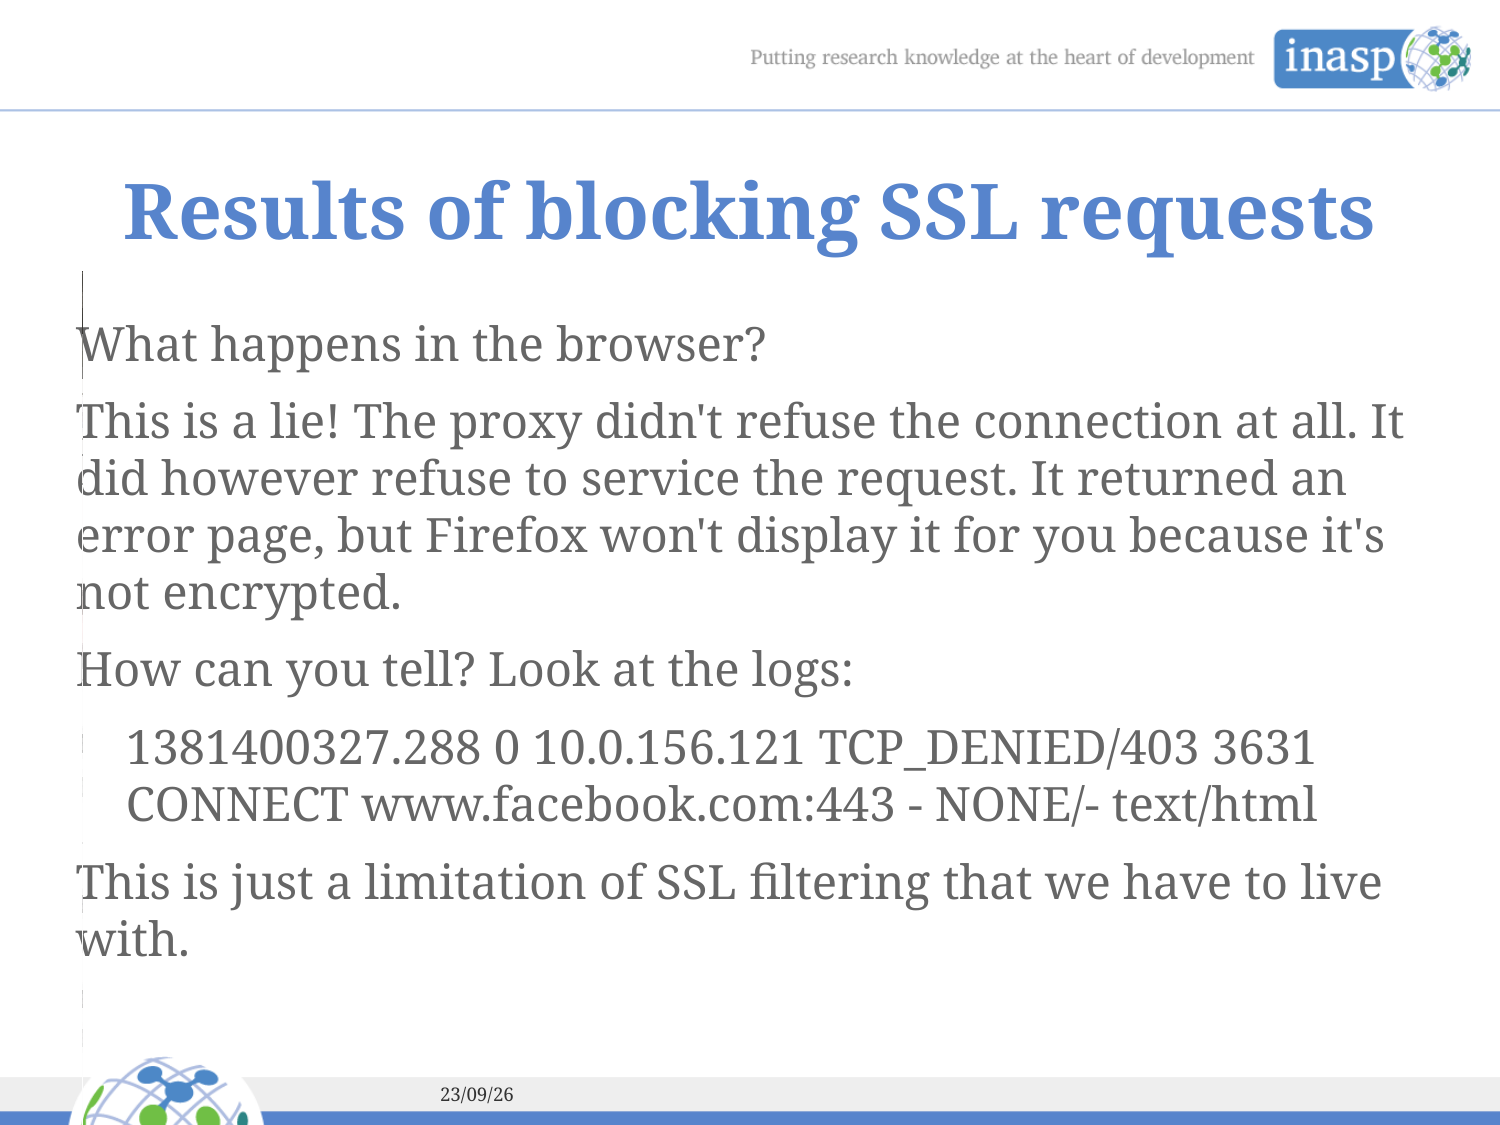

# Results of blocking SSL requests
What happens in the browser?
This is a lie! The proxy didn't refuse the connection at all. It did however refuse to service the request. It returned an error page, but Firefox won't display it for you because it's not encrypted.
How can you tell? Look at the logs:
1381400327.288 0 10.0.156.121 TCP_DENIED/403 3631 CONNECT www.facebook.com:443 - NONE/- text/html
This is just a limitation of SSL filtering that we have to live with.